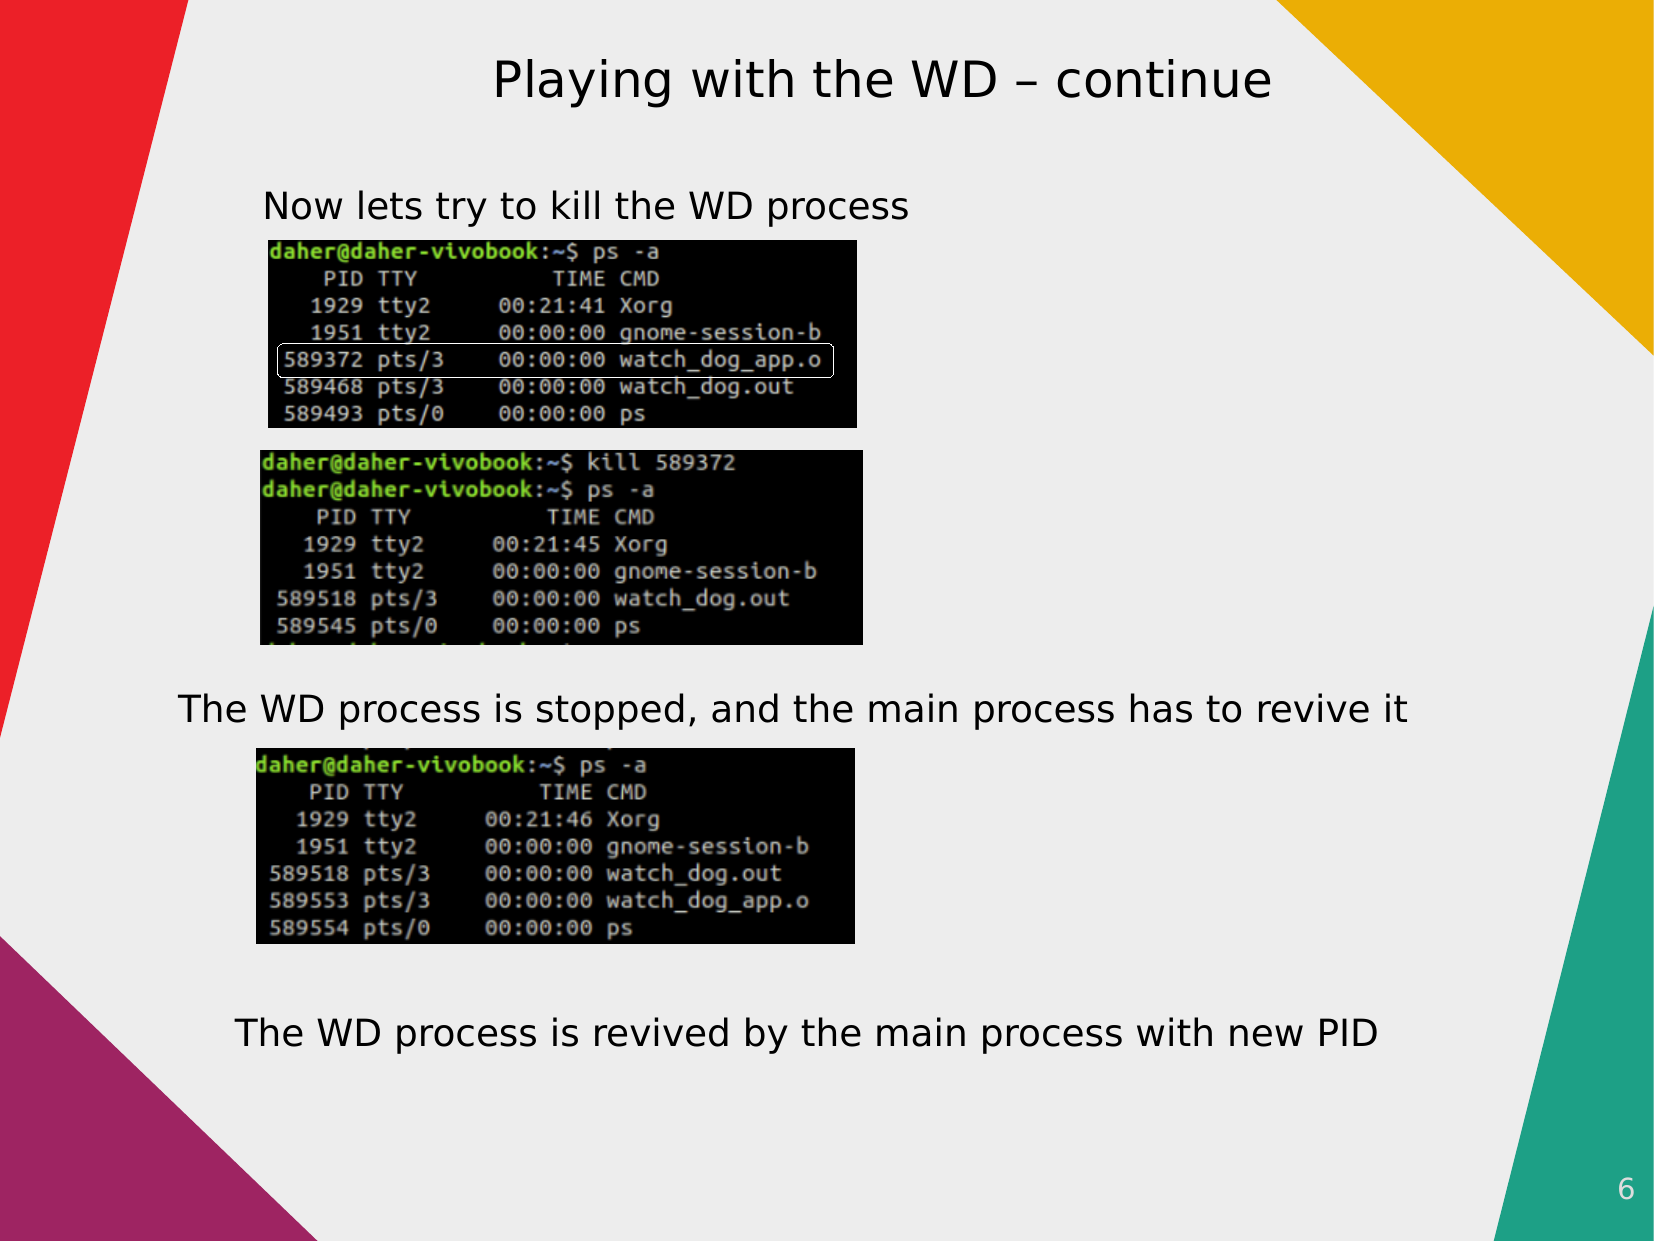

Playing with the WD – continue
Now lets try to kill the WD process
The WD process is stopped, and the main process has to revive it
The WD process is revived by the main process with new PID
6